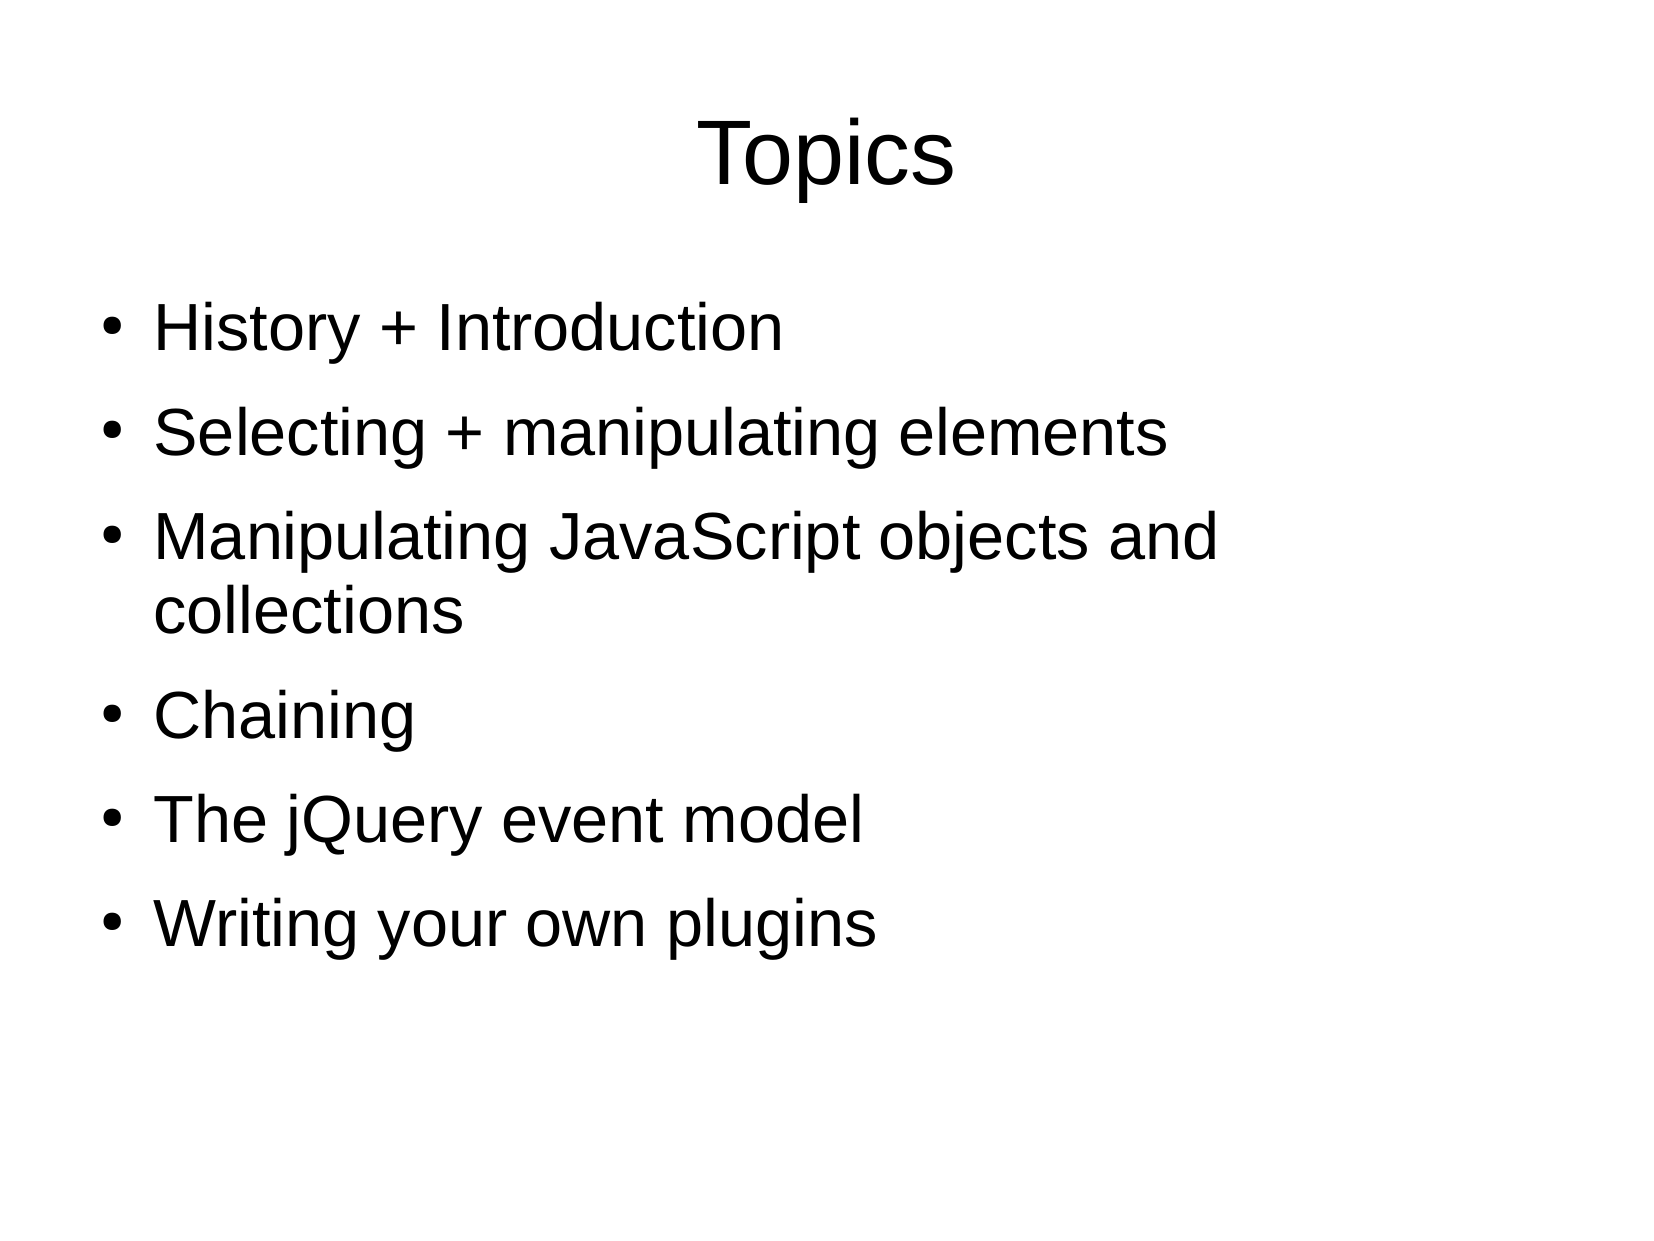

# Topics
History + Introduction
Selecting + manipulating elements
Manipulating JavaScript objects and collections
Chaining
The jQuery event model
Writing your own plugins